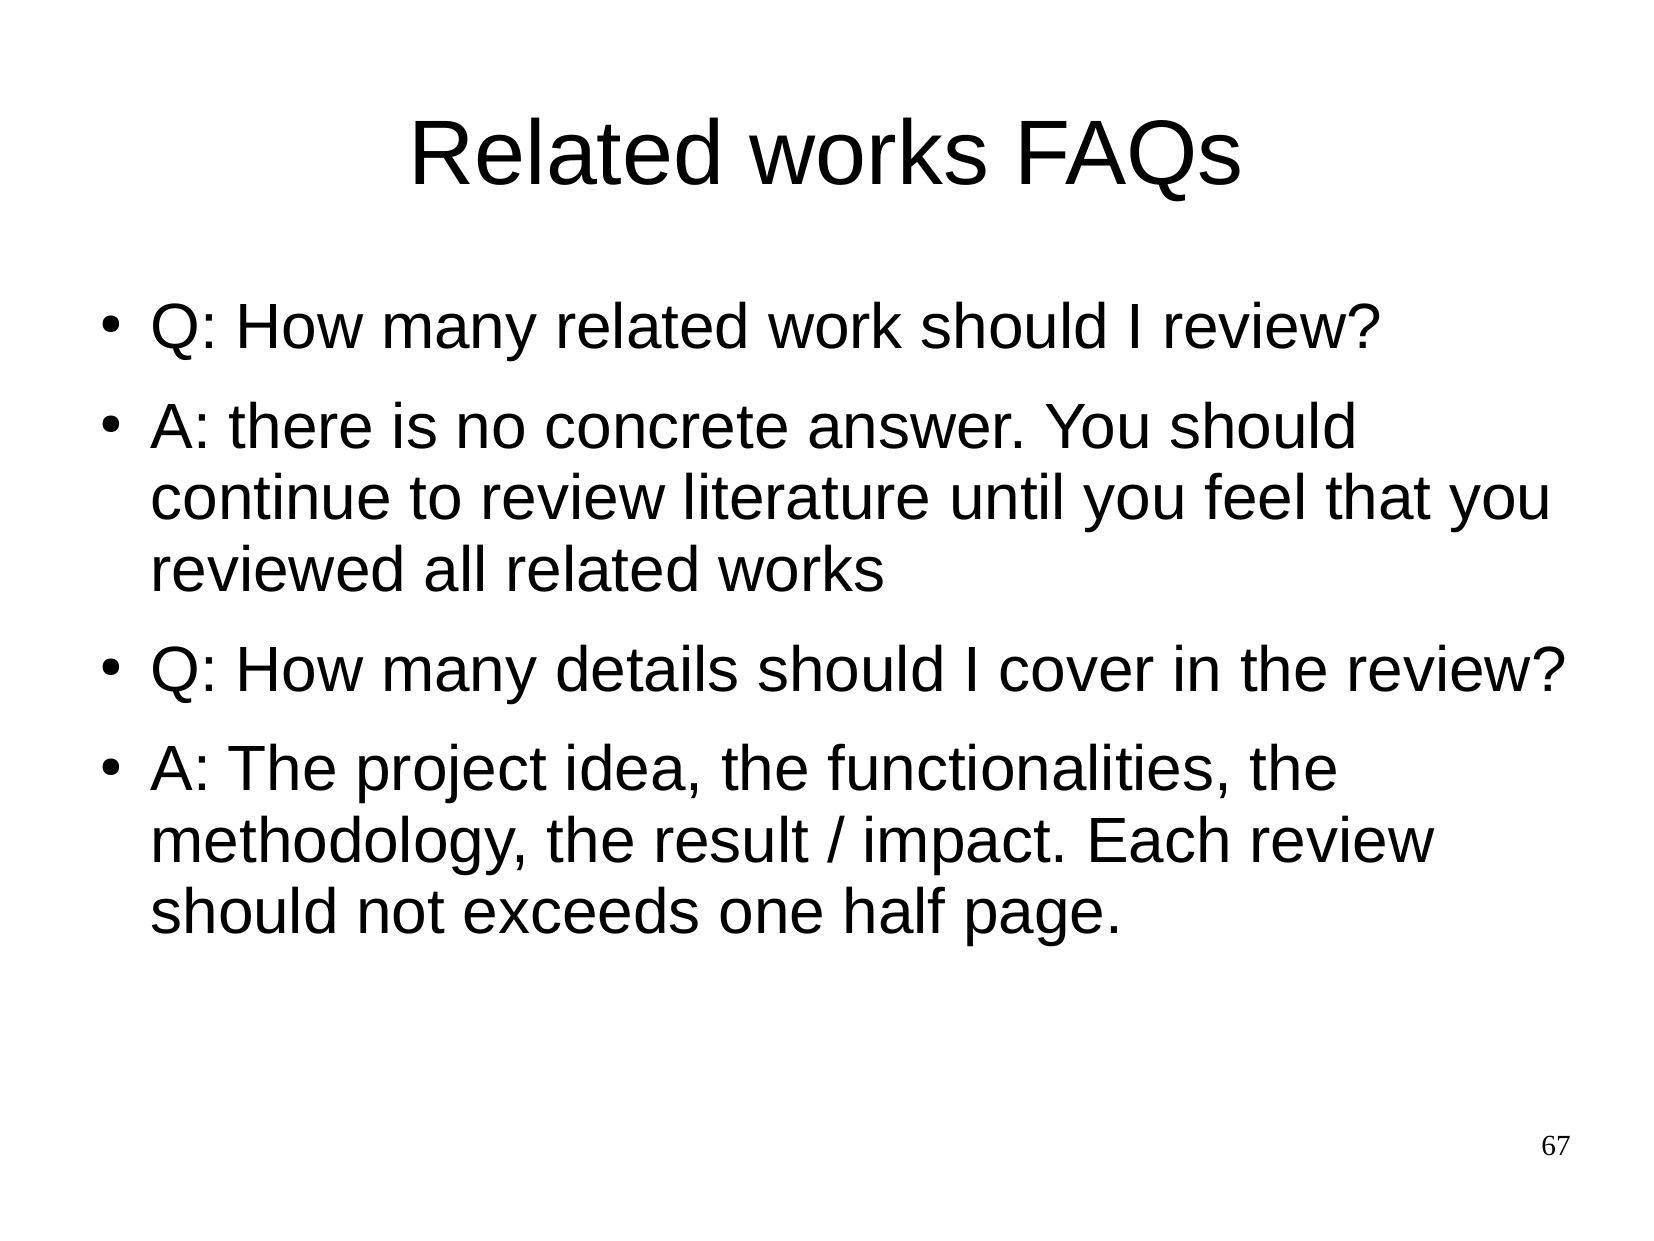

# Related works FAQs
Q: How many related work should I review?
A: there is no concrete answer. You should continue to review literature until you feel that you reviewed all related works
Q: How many details should I cover in the review?
A: The project idea, the functionalities, the methodology, the result / impact. Each review should not exceeds one half page.
67